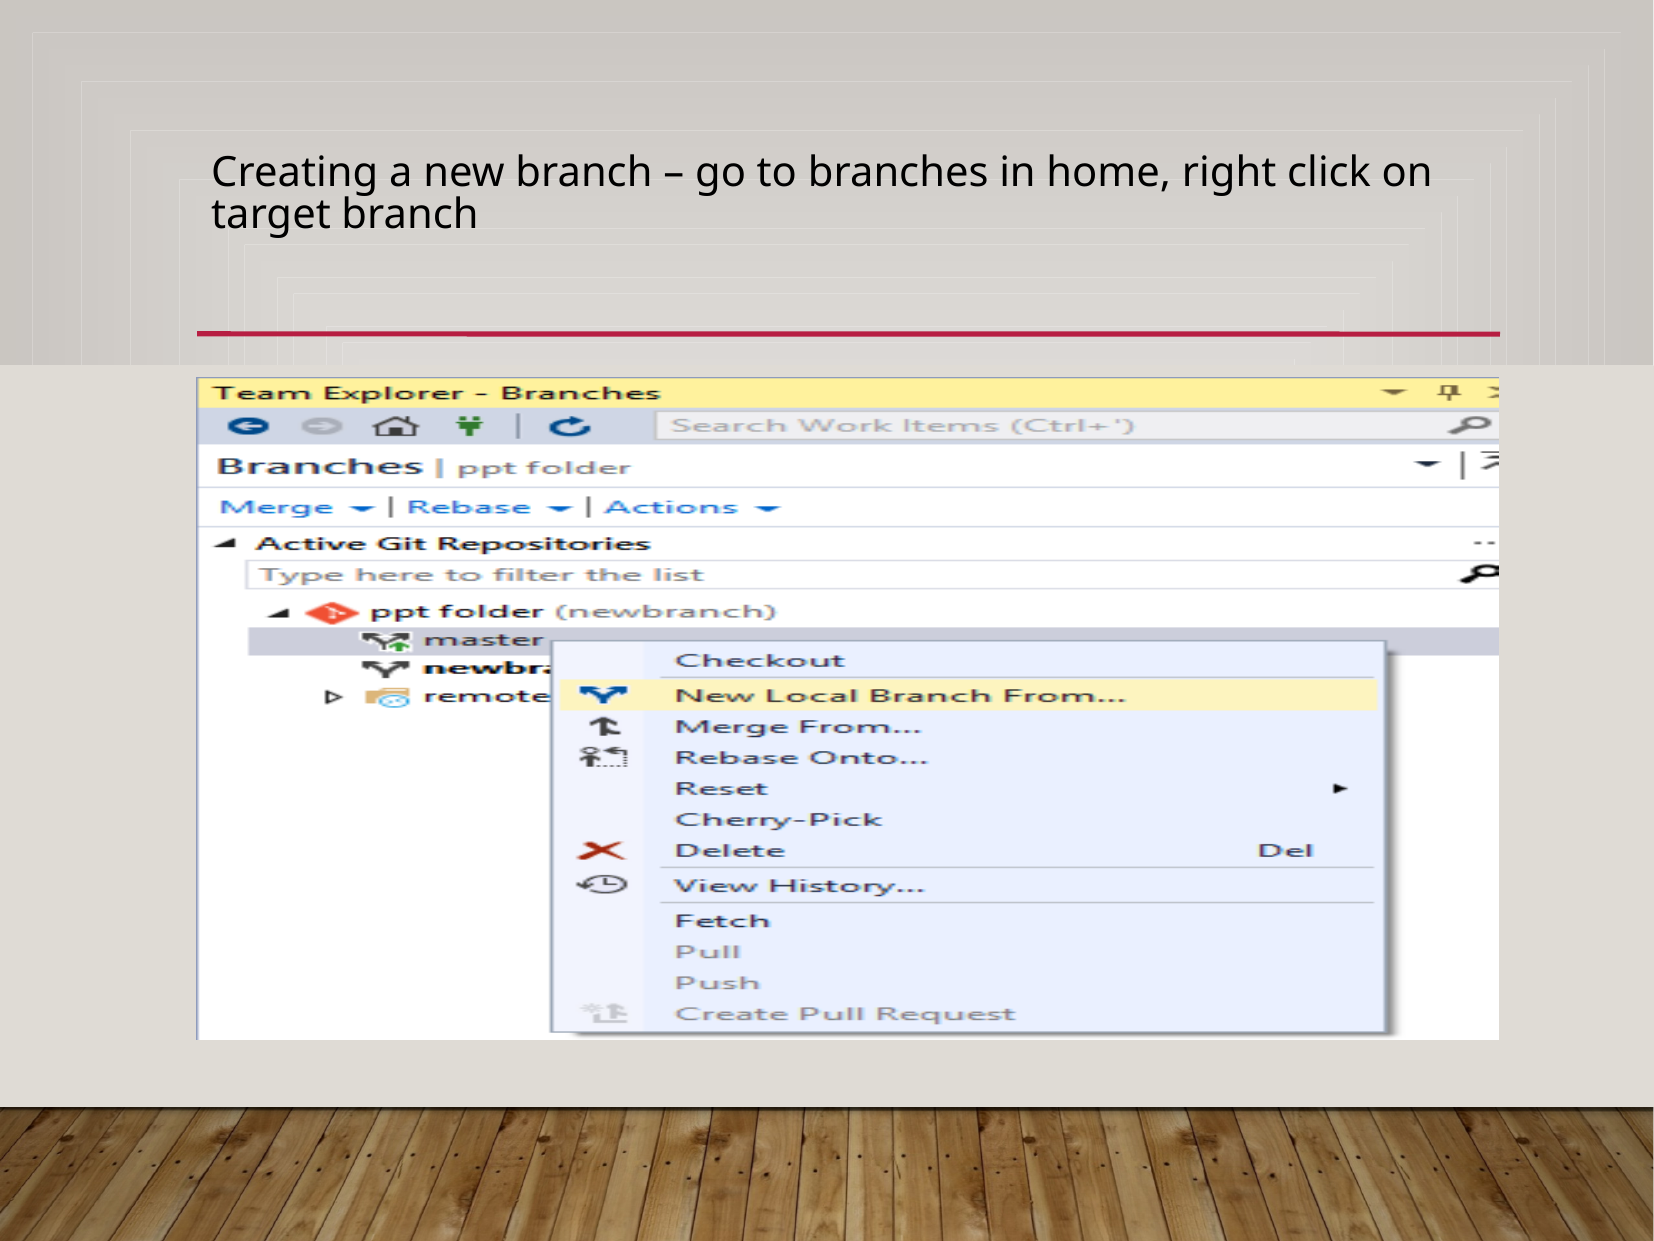

# Creating a new branch – go to branches in home, right click on target branch